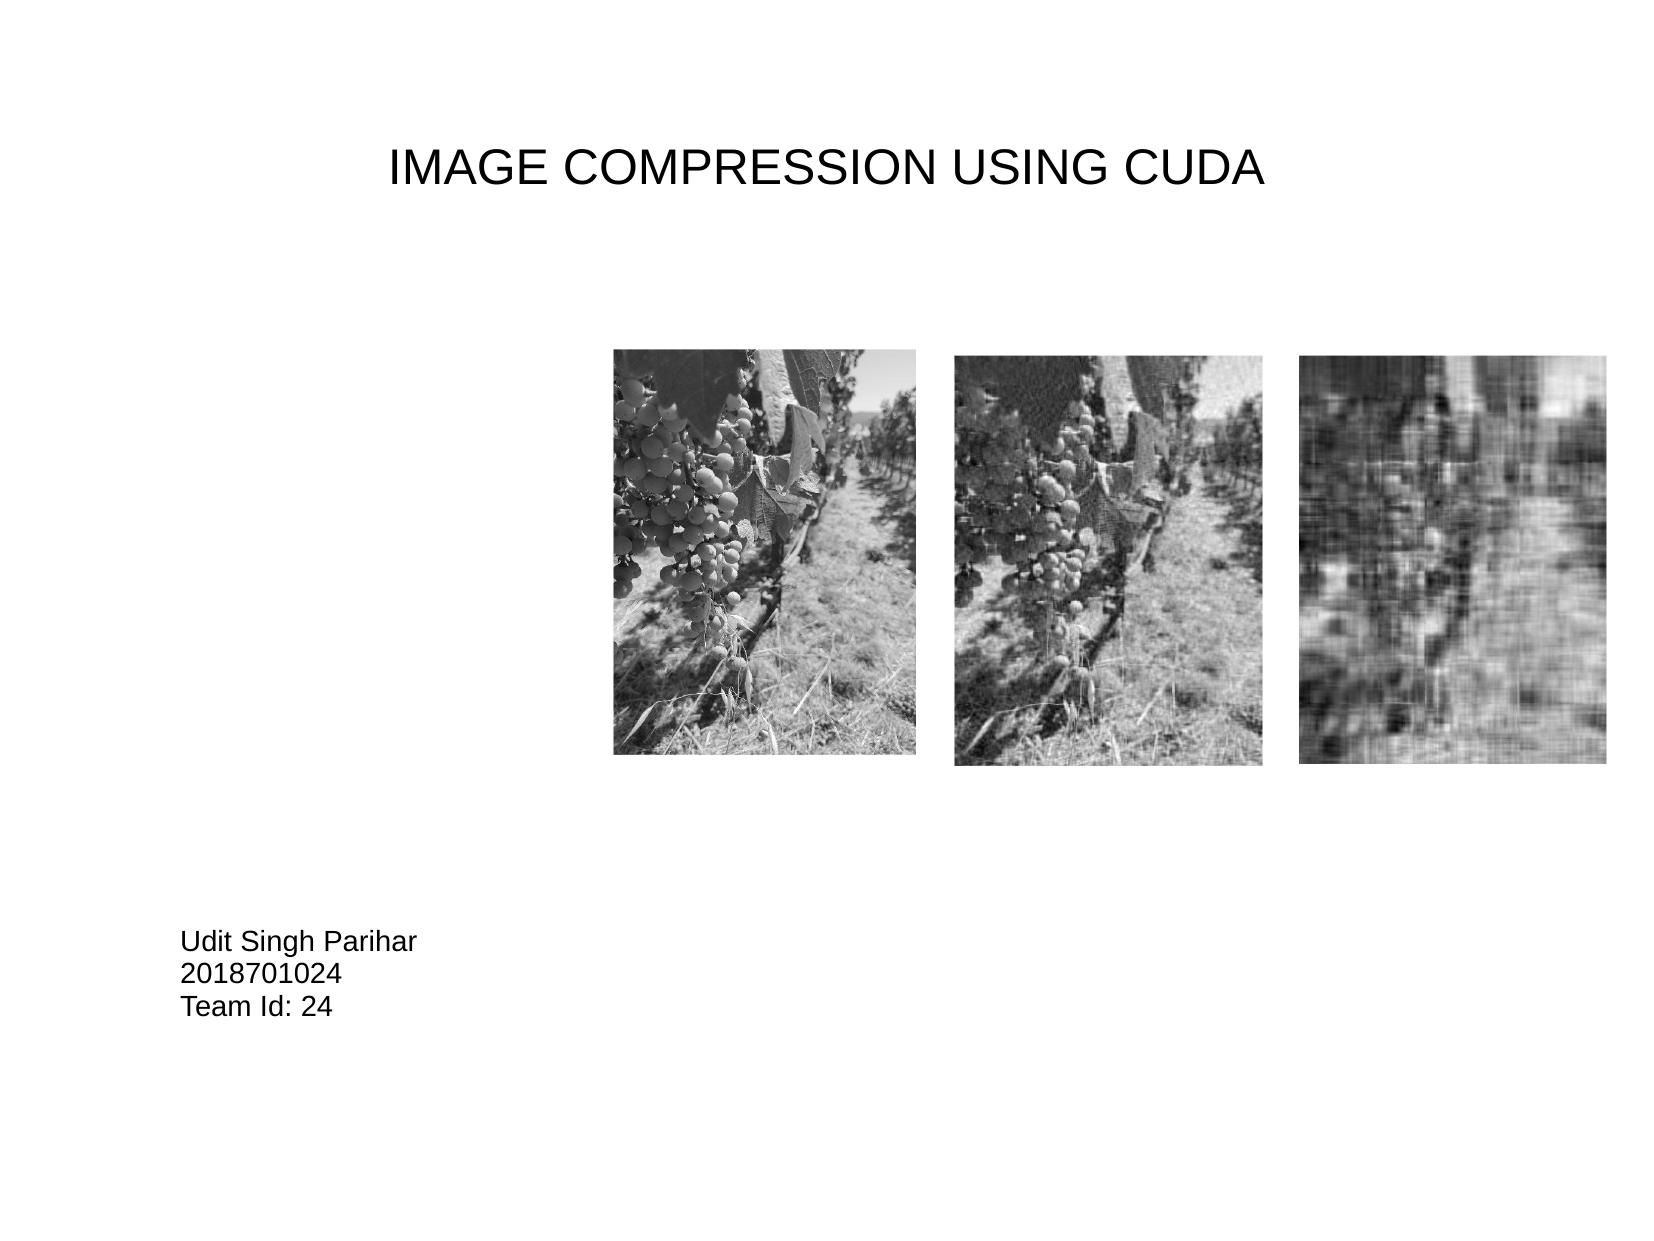

# IMAGE COMPRESSION USING CUDA
Udit Singh Parihar
2018701024
Team Id: 24